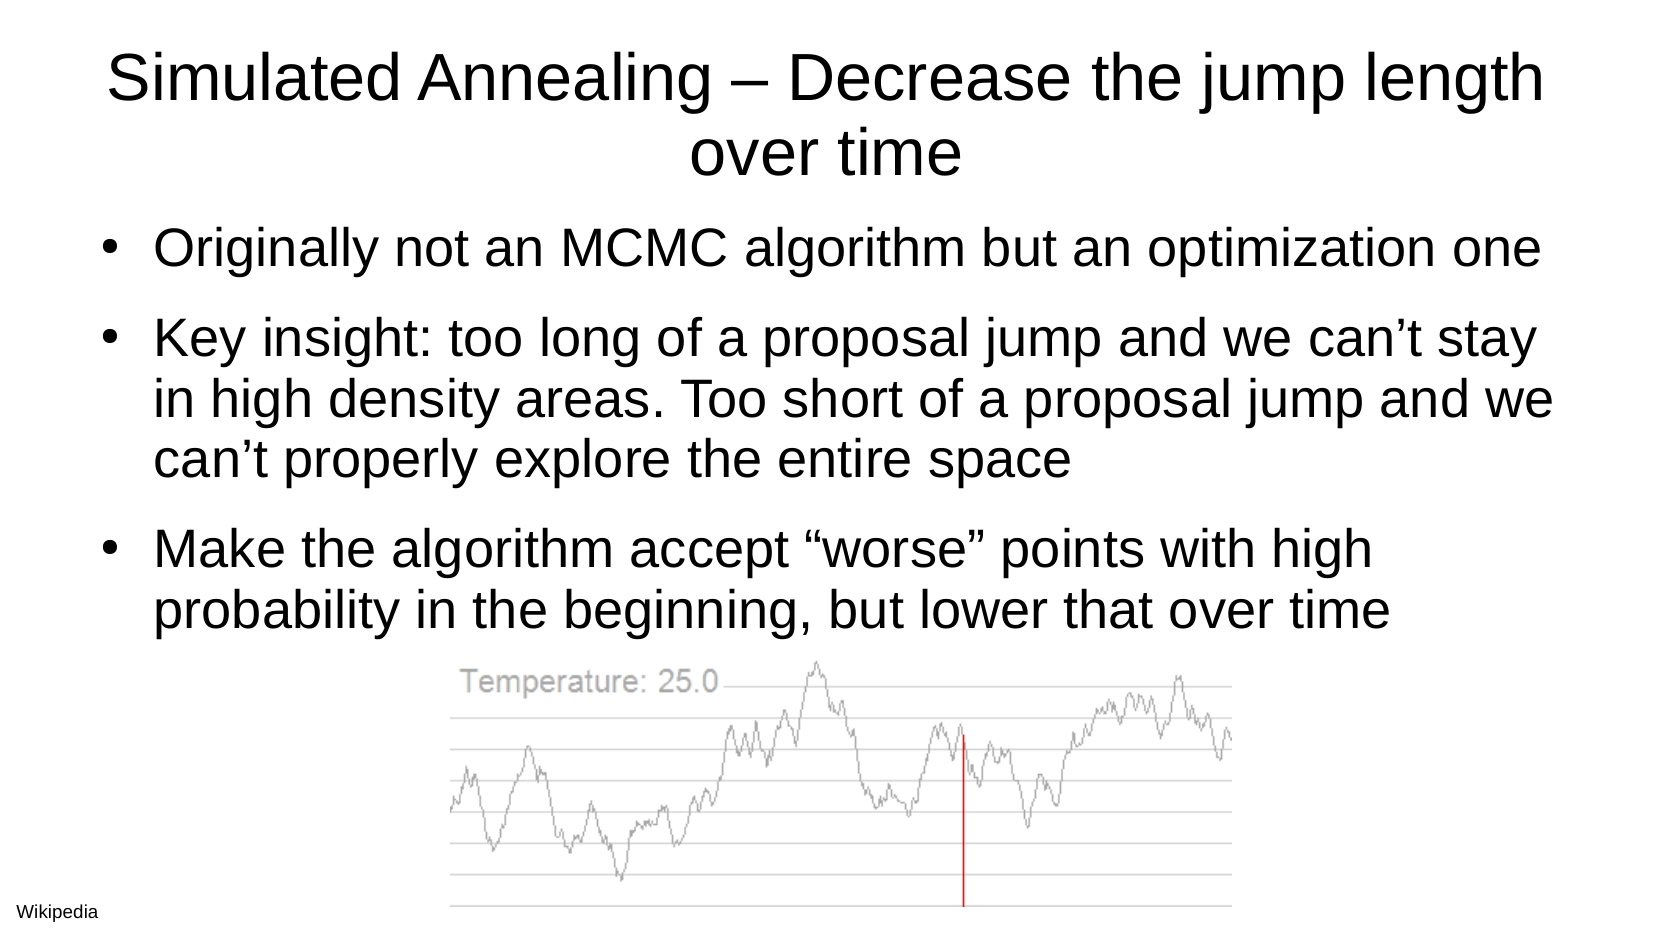

# Simulated Annealing – Decrease the jump length over time
Originally not an MCMC algorithm but an optimization one
Key insight: too long of a proposal jump and we can’t stay in high density areas. Too short of a proposal jump and we can’t properly explore the entire space
Make the algorithm accept “worse” points with high probability in the beginning, but lower that over time
Wikipedia